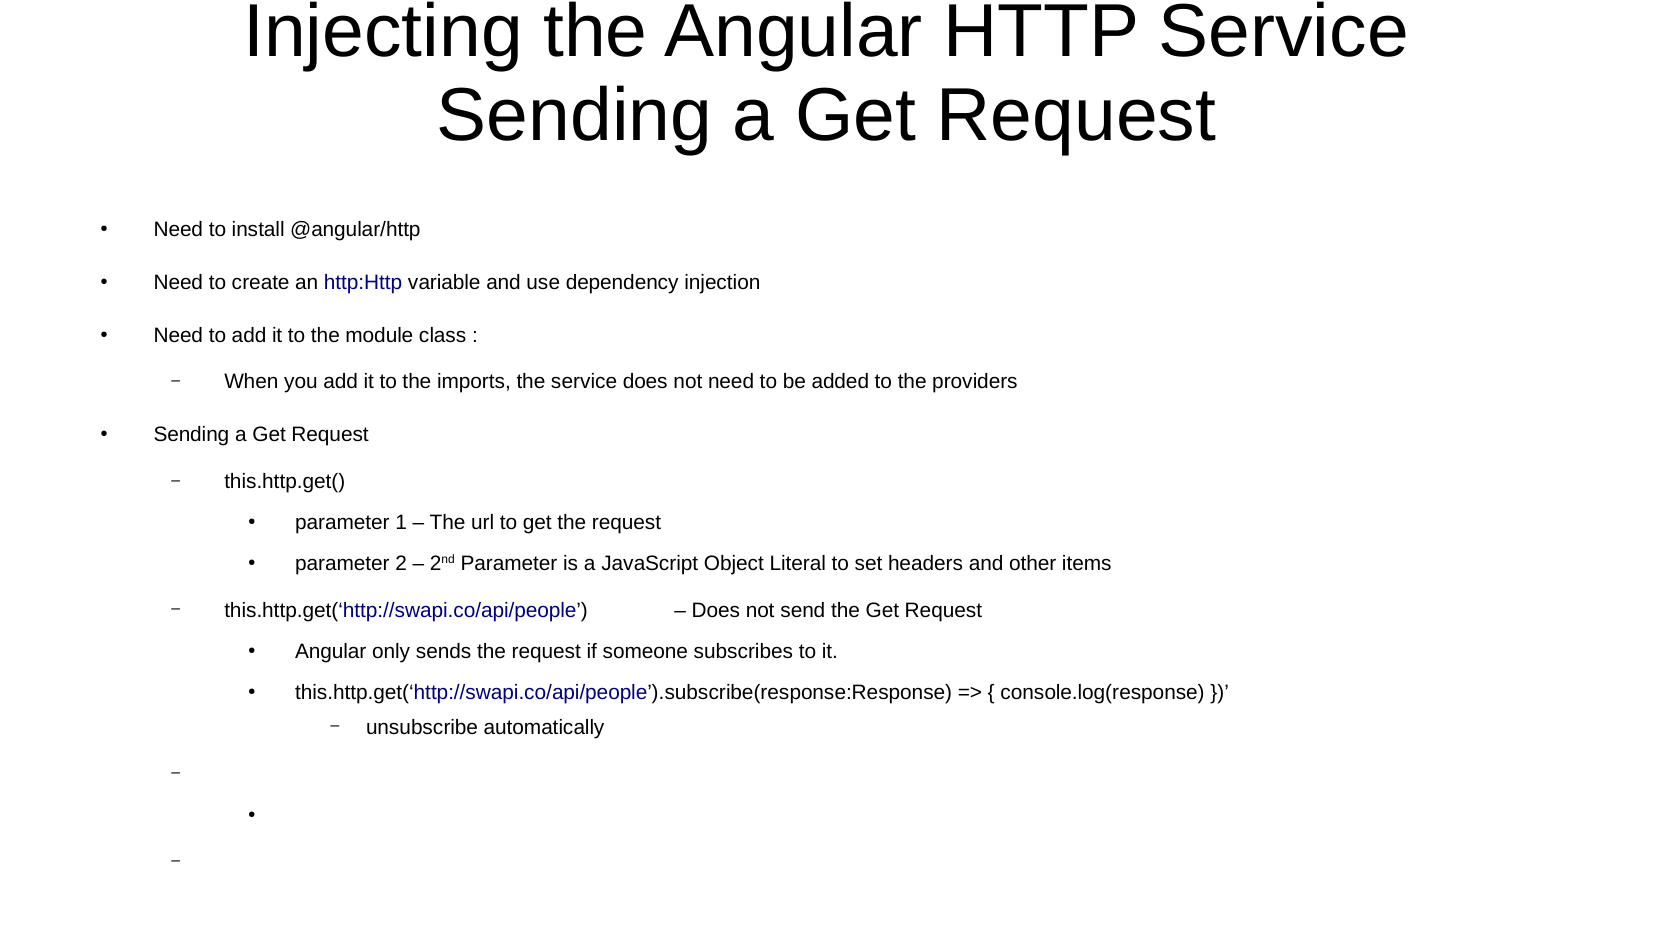

# Injecting the Angular HTTP Service Sending a Get Request
Need to install @angular/http
Need to create an http:Http variable and use dependency injection
Need to add it to the module class :
When you add it to the imports, the service does not need to be added to the providers
Sending a Get Request
this.http.get()
parameter 1 – The url to get the request
parameter 2 – 2nd Parameter is a JavaScript Object Literal to set headers and other items
this.http.get(‘http://swapi.co/api/people’)		– Does not send the Get Request
Angular only sends the request if someone subscribes to it.
this.http.get(‘http://swapi.co/api/people’).subscribe(response:Response) => { console.log(response) })’
unsubscribe automatically